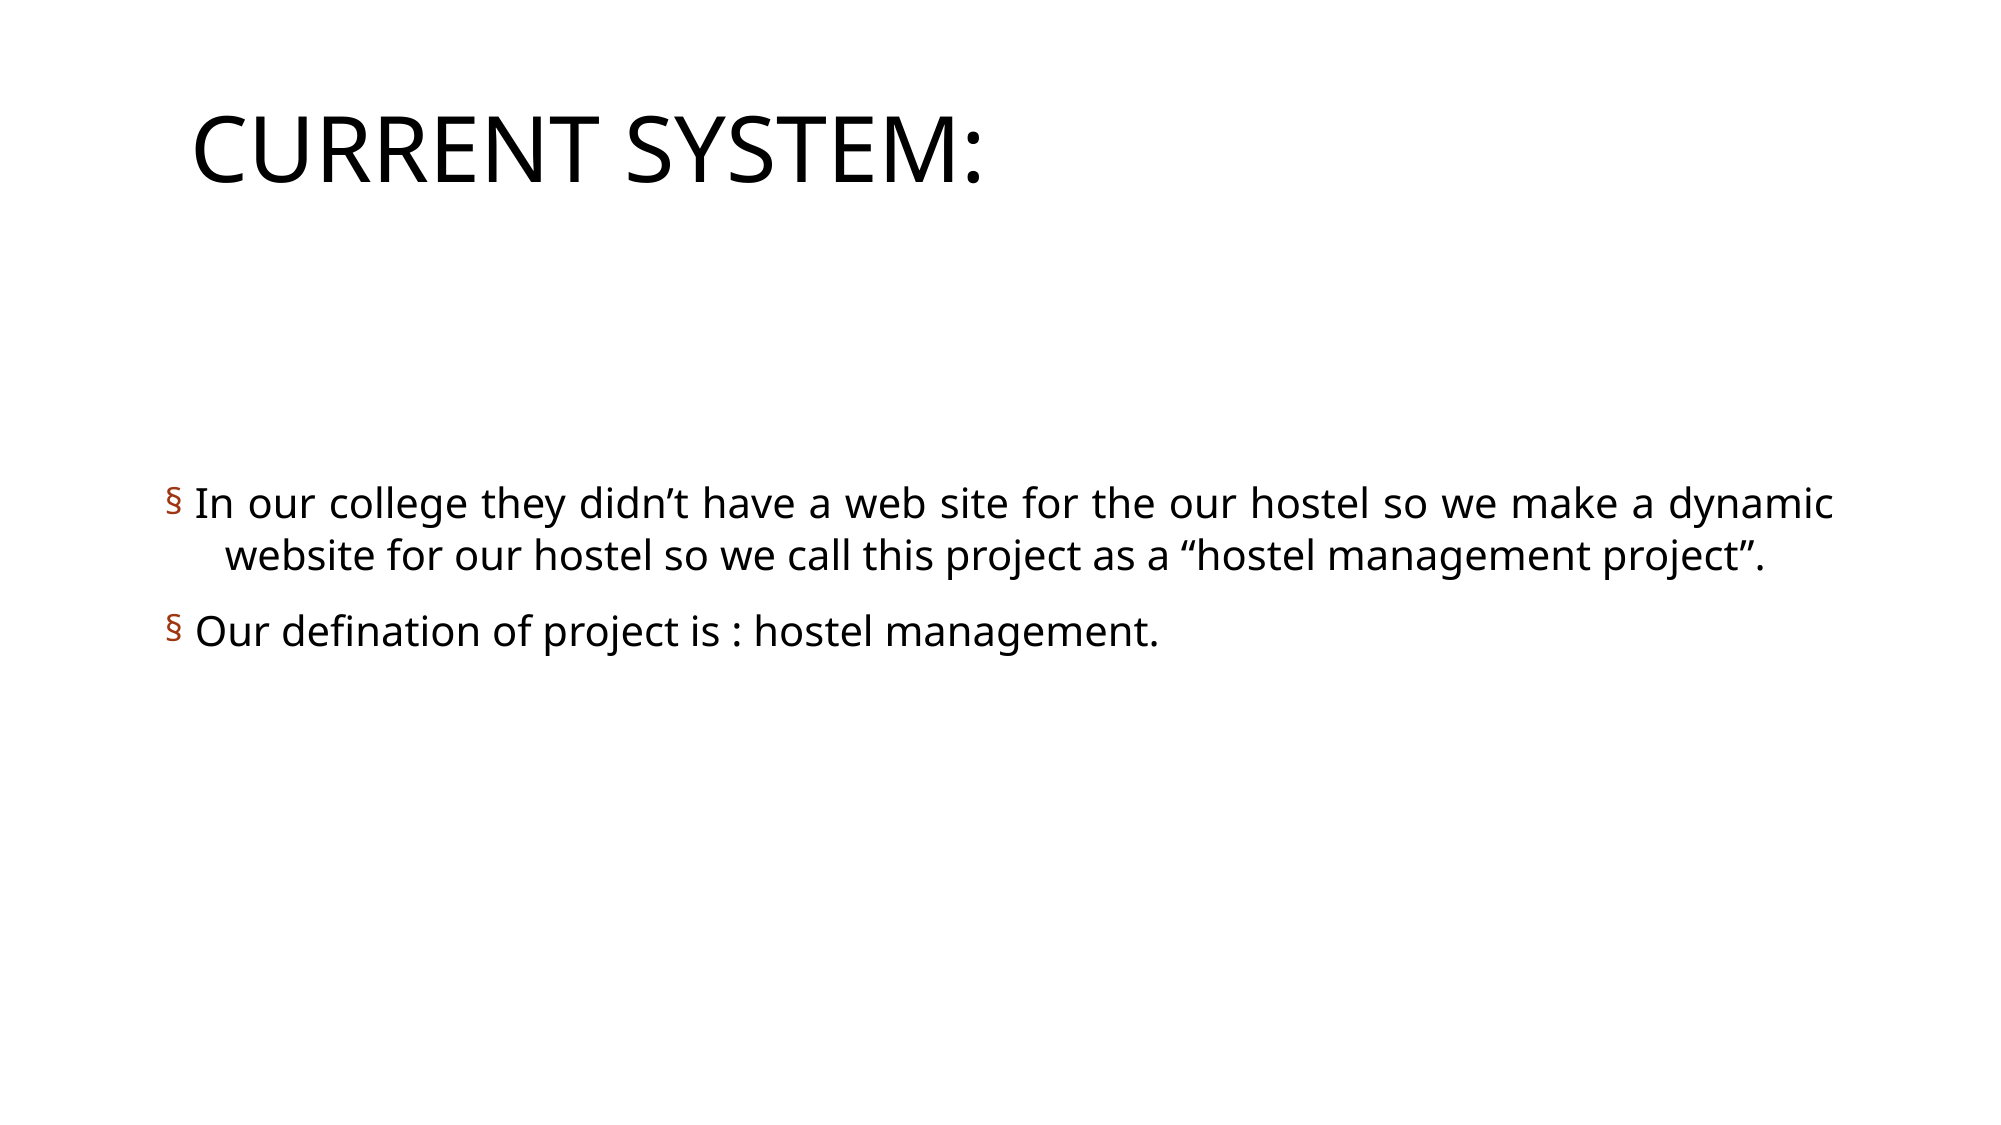

# CURRENT SYstem:
In our college they didn’t have a web site for the our hostel so we make a dynamic website for our hostel so we call this project as a “hostel management project”.
Our defination of project is : hostel management.
2